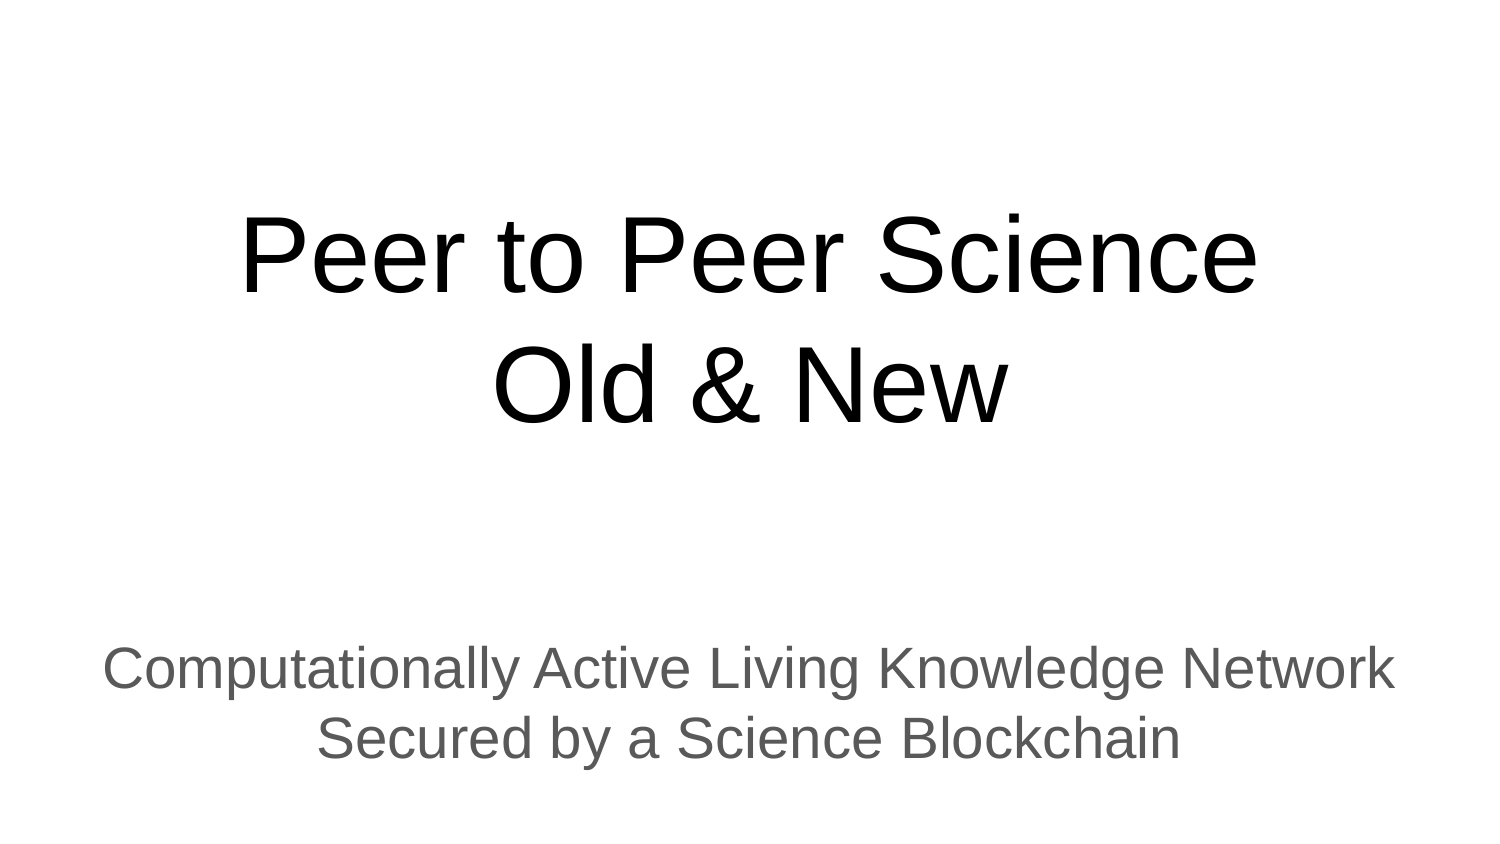

# Peer to Peer Science Old & New
Computationally Active Living Knowledge Network
Secured by a Science Blockchain